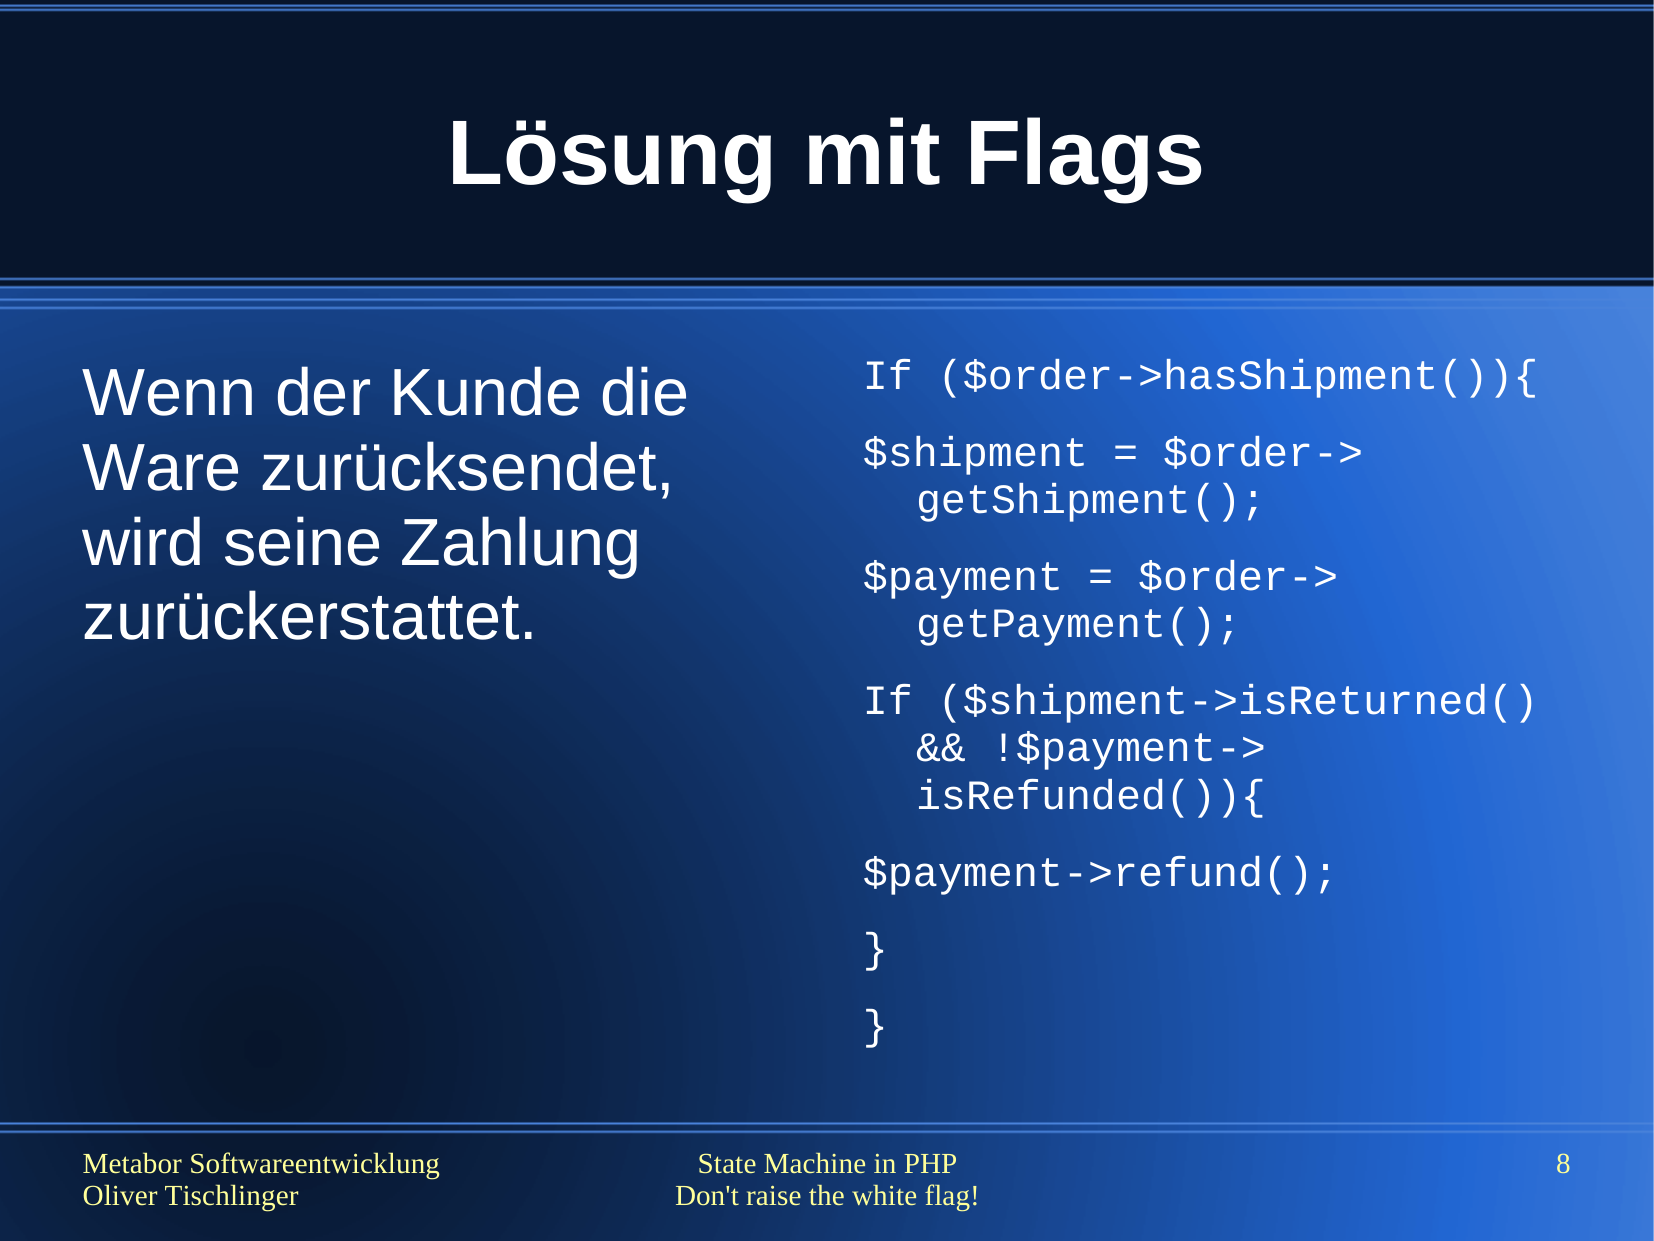

# Lösung mit Flags
Wenn der Kunde die Ware zurücksendet, wird seine Zahlung zurückerstattet.
If ($order->hasShipment()){
$shipment = $order->
getShipment();
$payment = $order->
getPayment();
If ($shipment->isReturned() && !$payment->
isRefunded()){
$payment->refund();
}
}
8